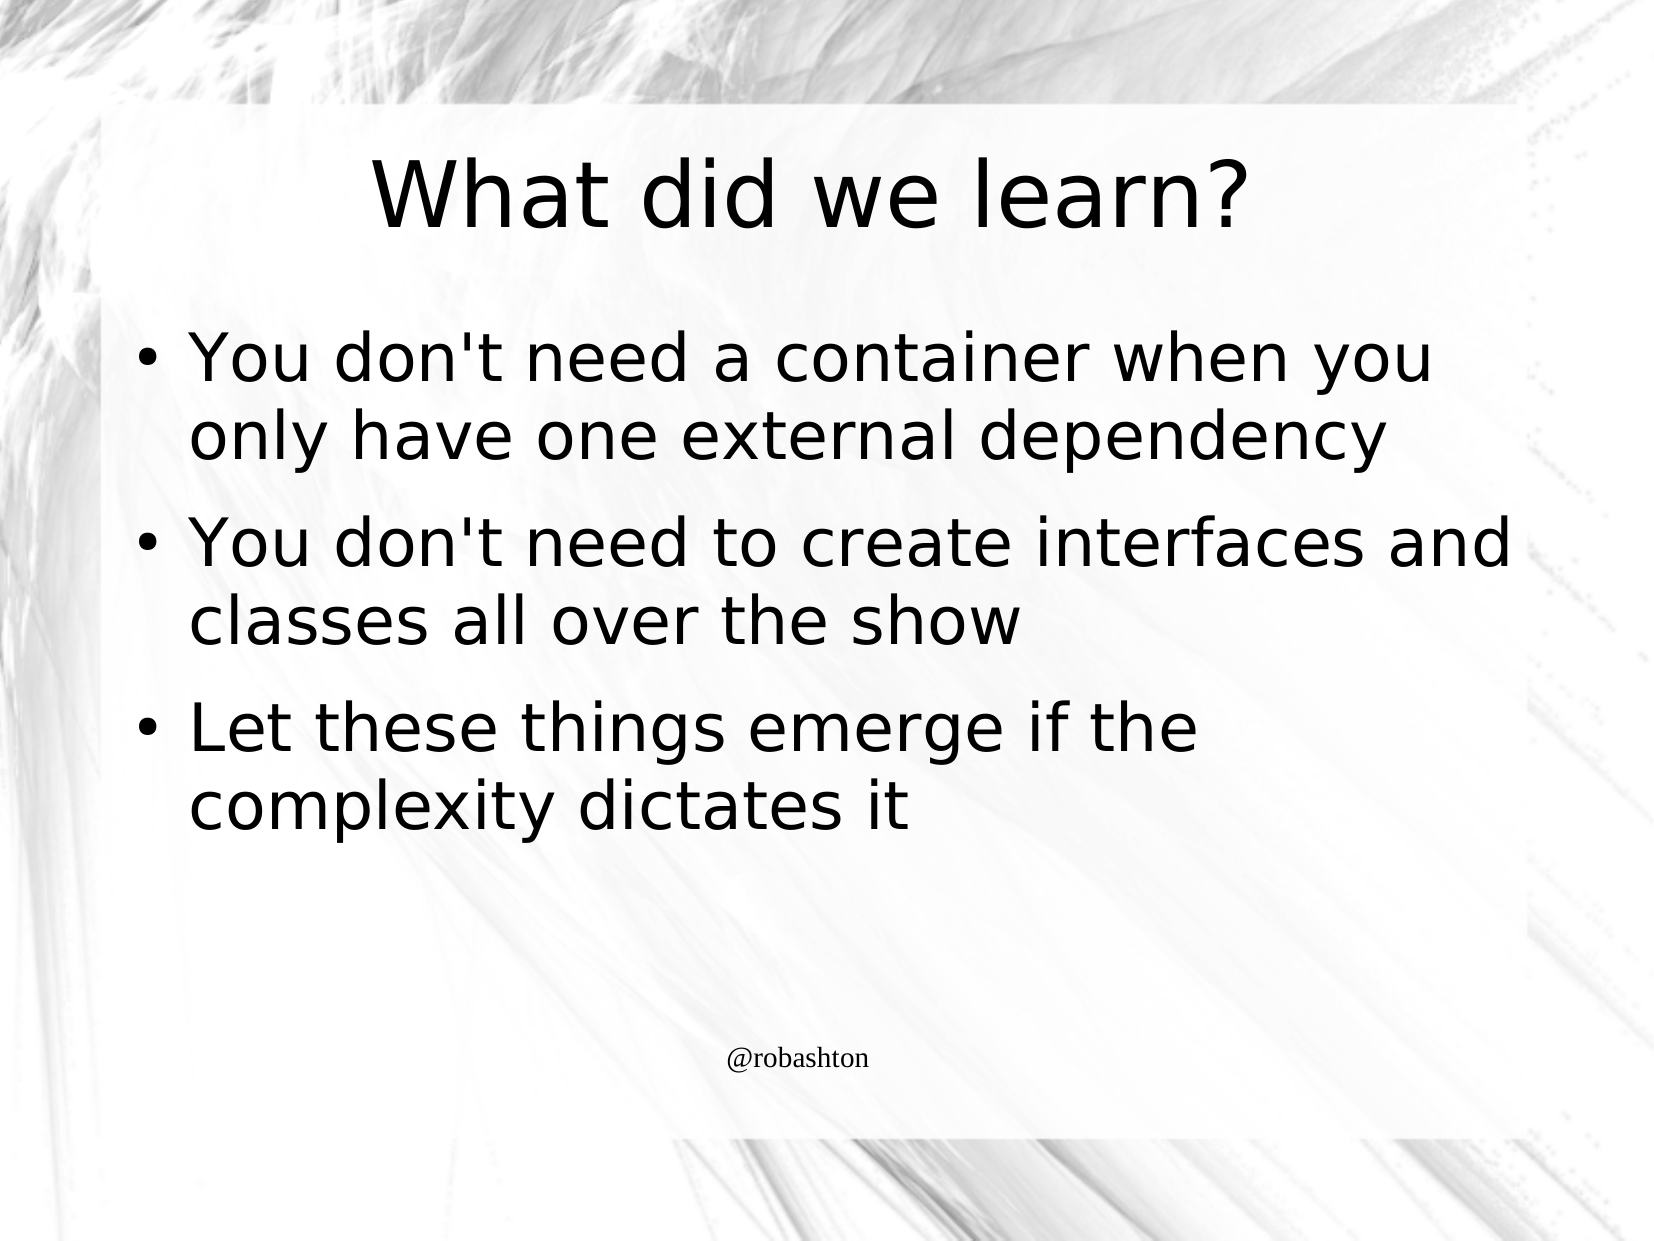

# What did we learn?
You don't need a container when you only have one external dependency
You don't need to create interfaces and classes all over the show
Let these things emerge if the complexity dictates it
@robashton